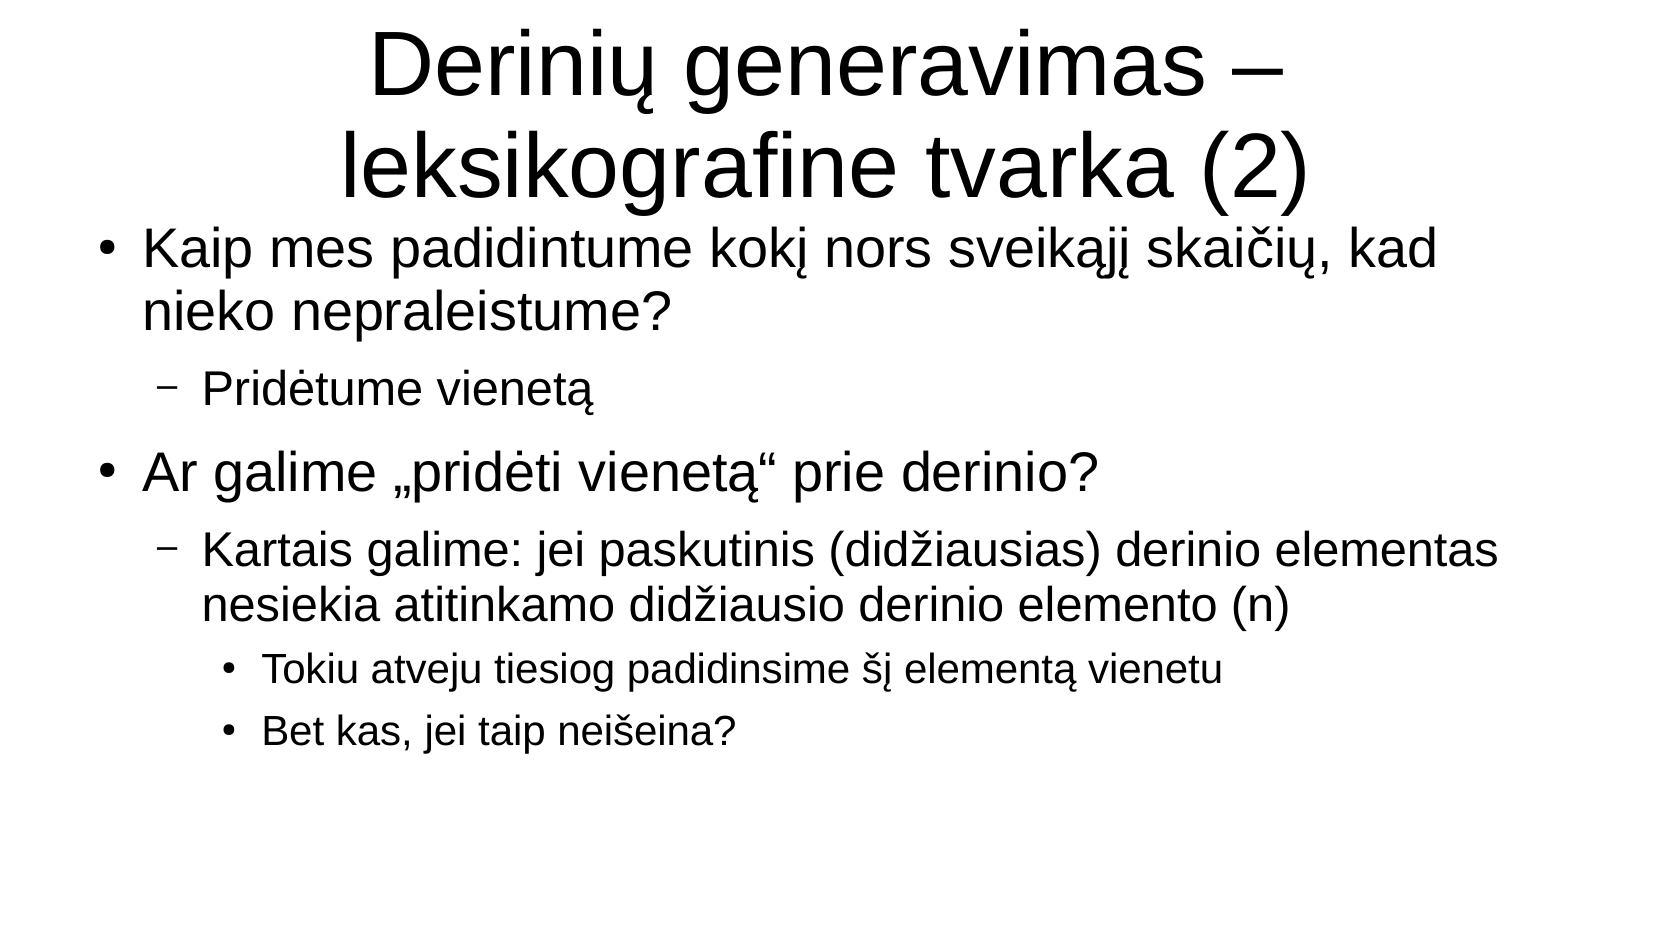

# Derinių generavimas – leksikografine tvarka (2)
Kaip mes padidintume kokį nors sveikąjį skaičių, kad nieko nepraleistume?
Pridėtume vienetą
Ar galime „pridėti vienetą“ prie derinio?
Kartais galime: jei paskutinis (didžiausias) derinio elementas nesiekia atitinkamo didžiausio derinio elemento (n)
Tokiu atveju tiesiog padidinsime šį elementą vienetu
Bet kas, jei taip neišeina?